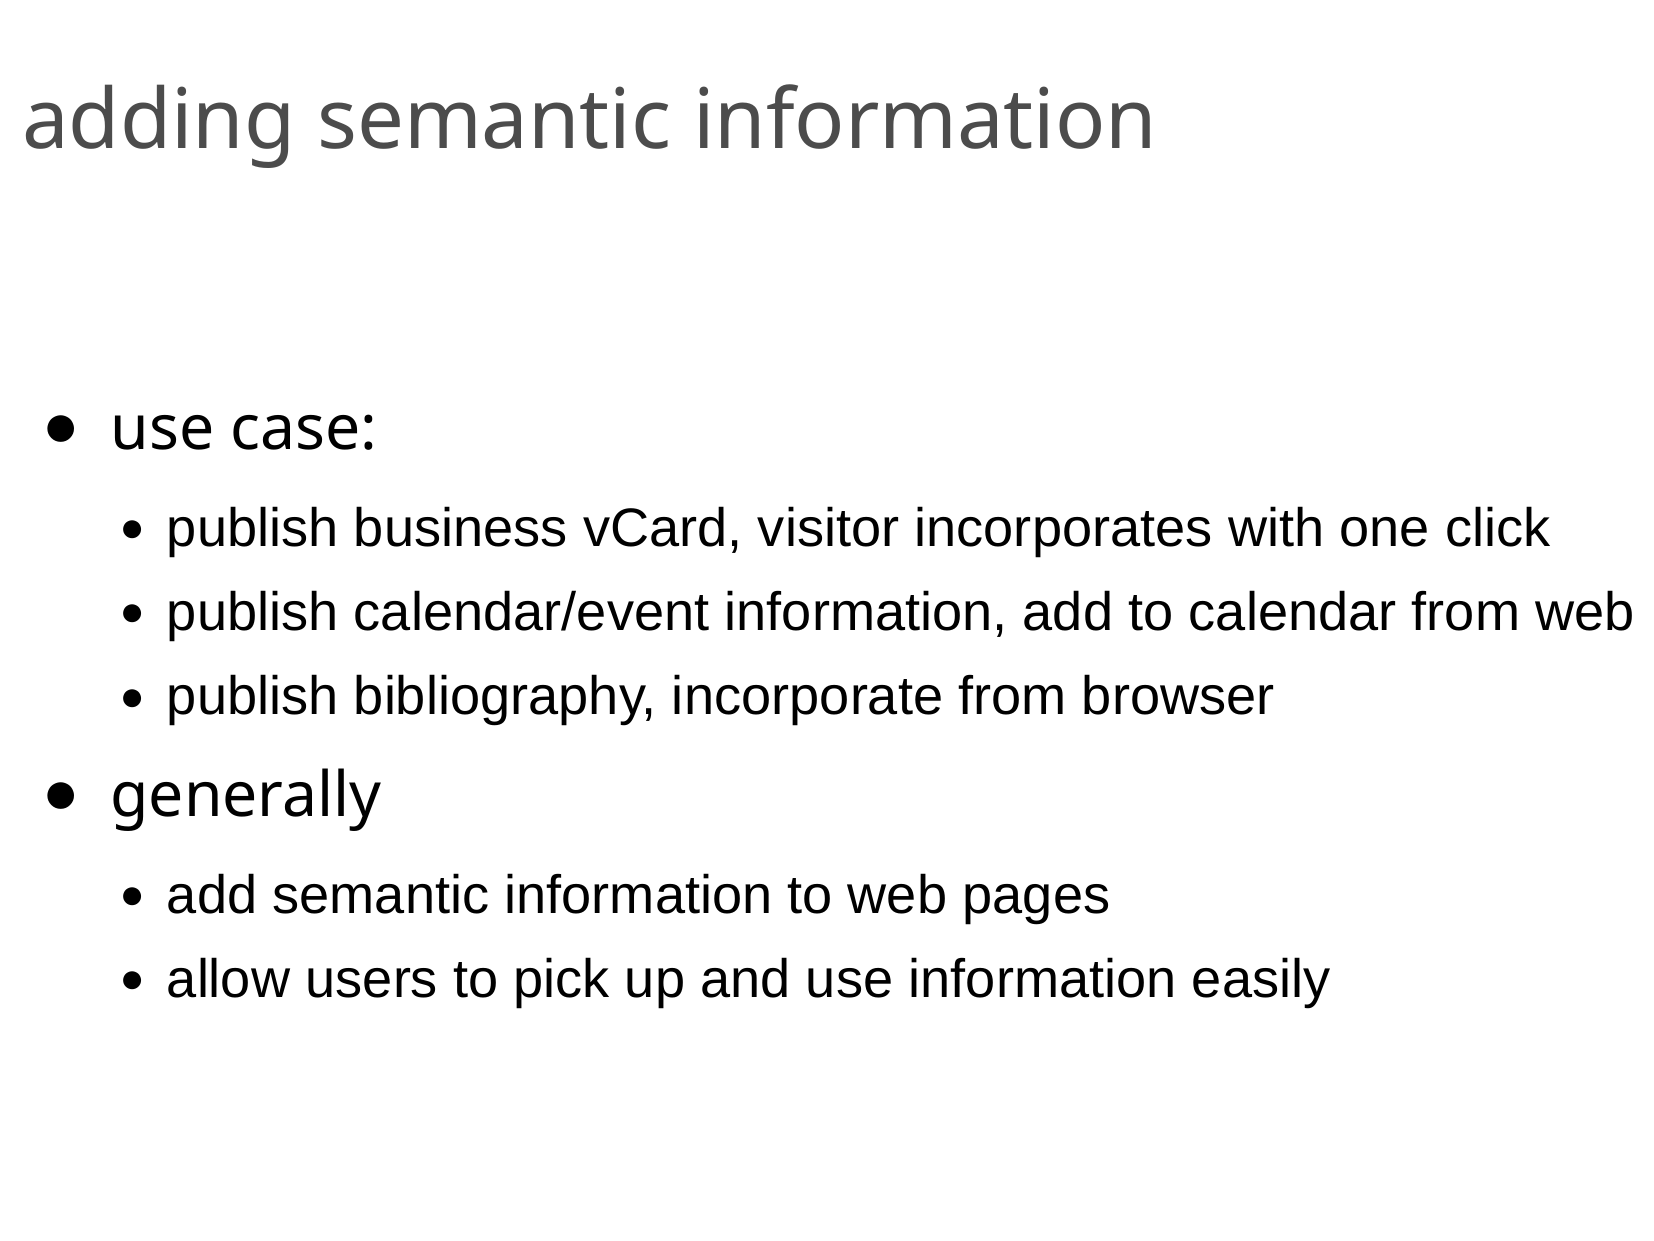

# adding semantic information
use case:
publish business vCard, visitor incorporates with one click
publish calendar/event information, add to calendar from web
publish bibliography, incorporate from browser
generally
add semantic information to web pages
allow users to pick up and use information easily